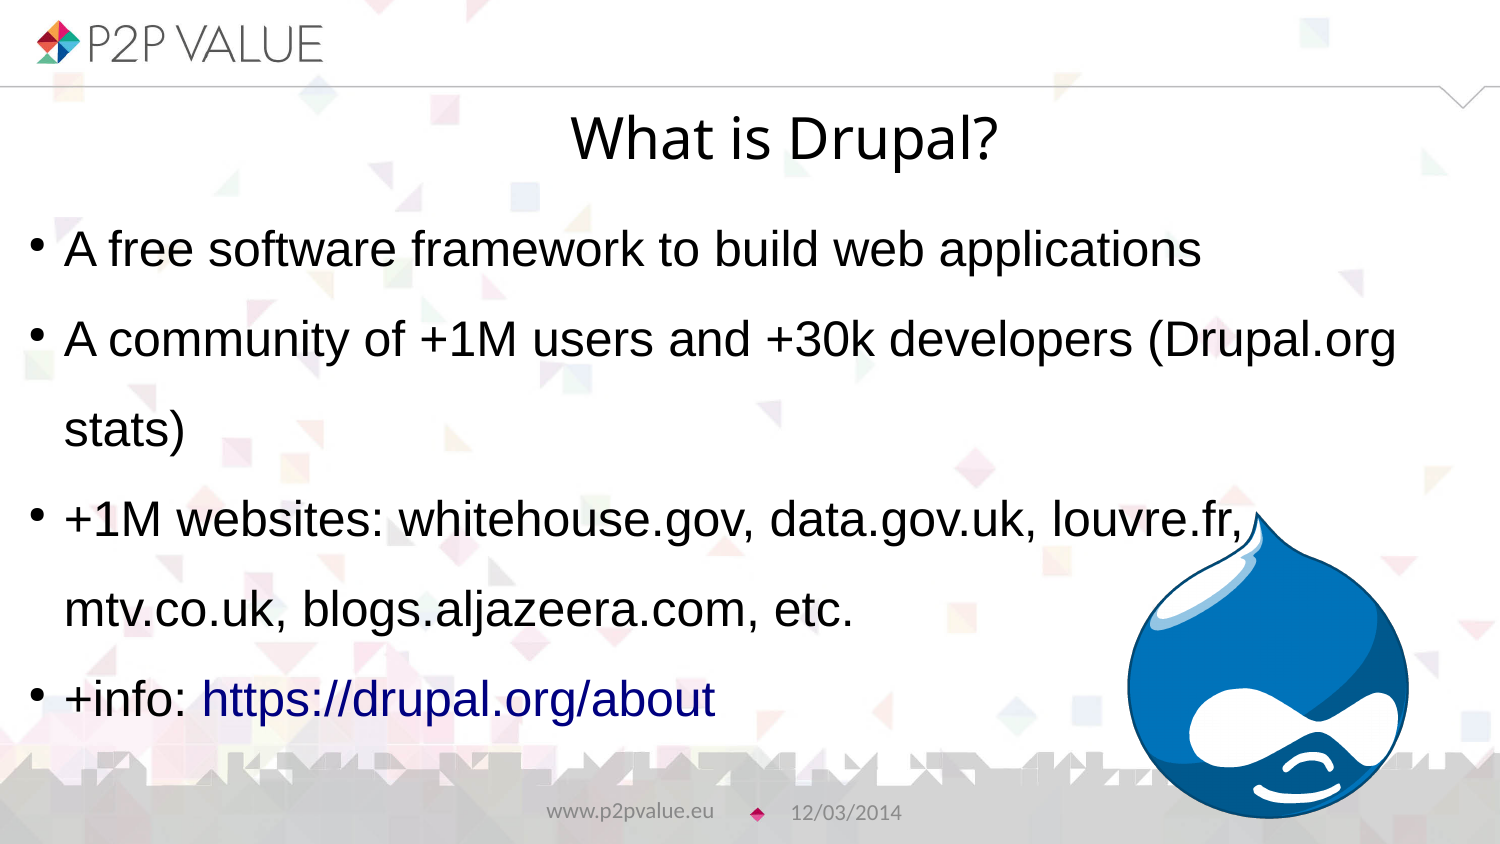

# What is Drupal?
A free software framework to build web applications
A community of +1M users and +30k developers (Drupal.org stats)
+1M websites: whitehouse.gov, data.gov.uk, louvre.fr, mtv.co.uk, blogs.aljazeera.com, etc.
+info: https://drupal.org/about
12/03/2014
www.p2pvalue.eu